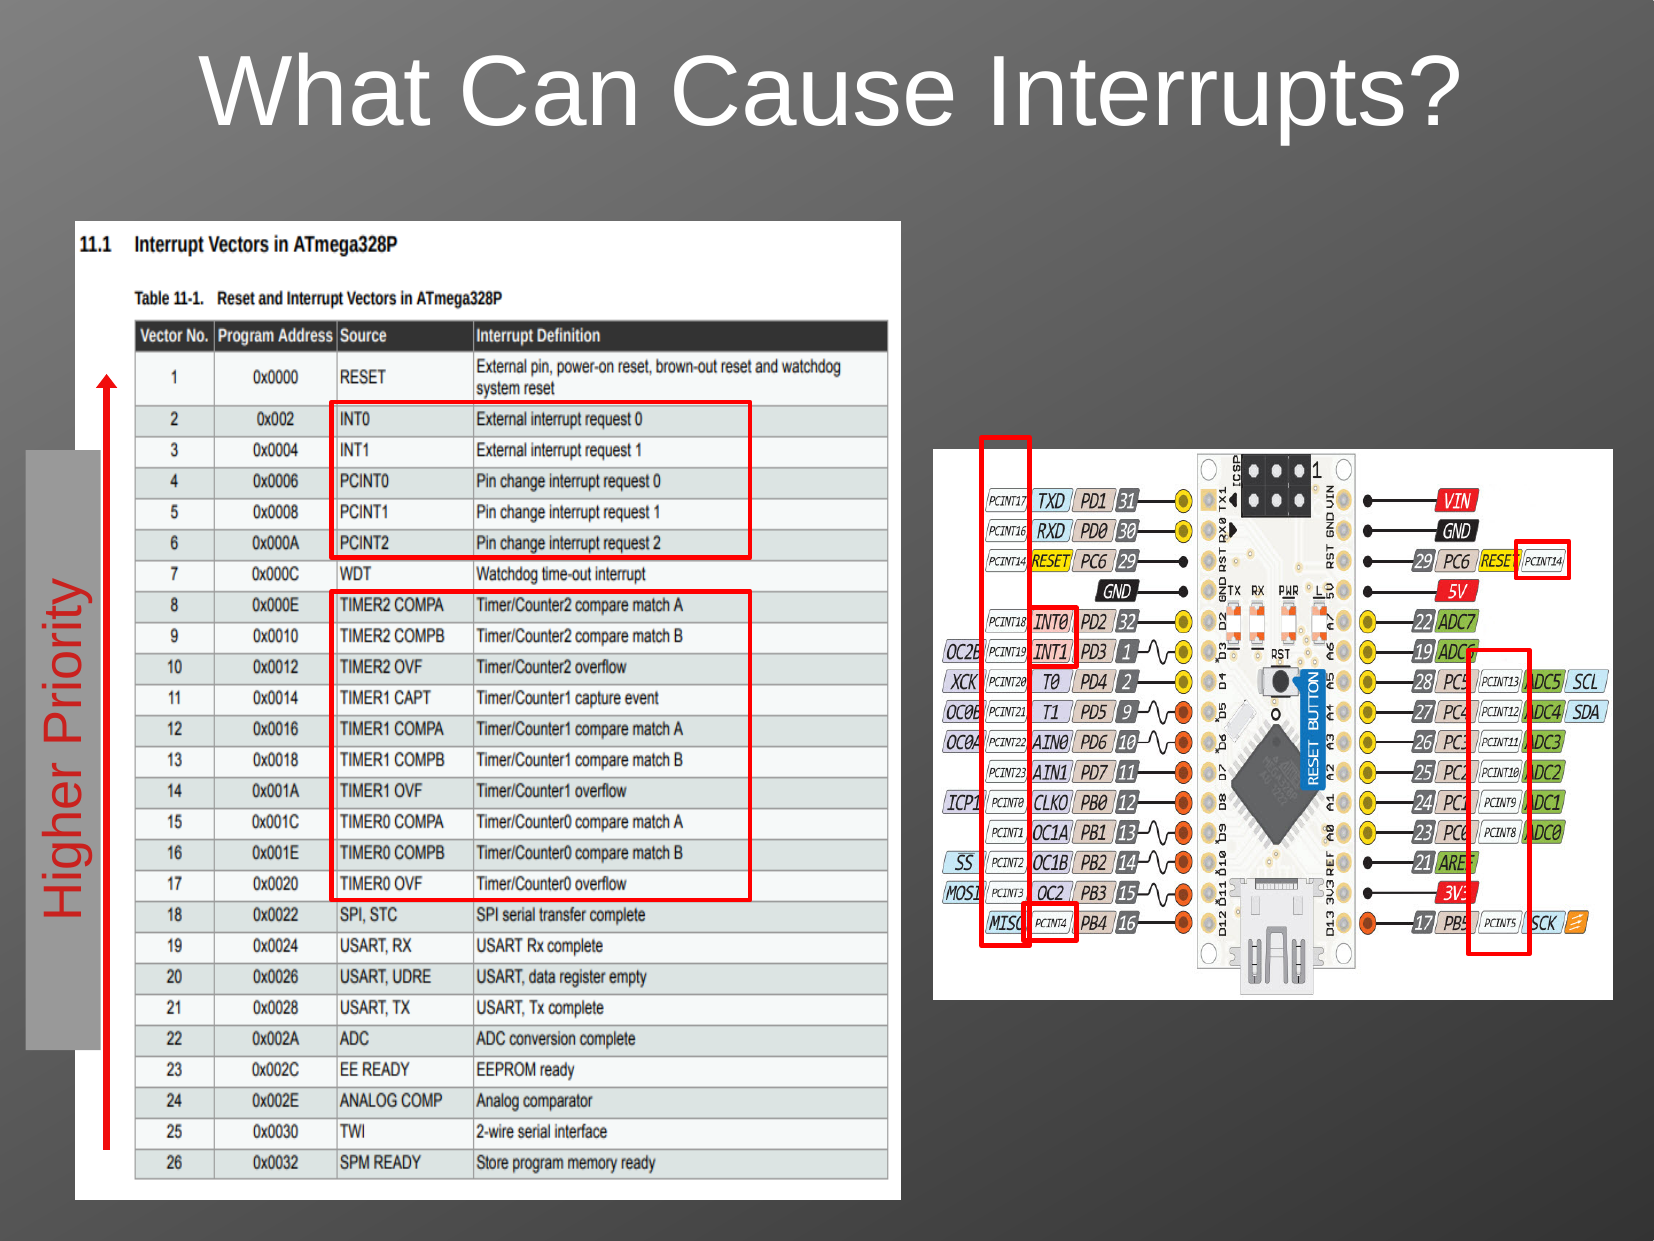

# What Can Cause Interrupts?
Higher Priority